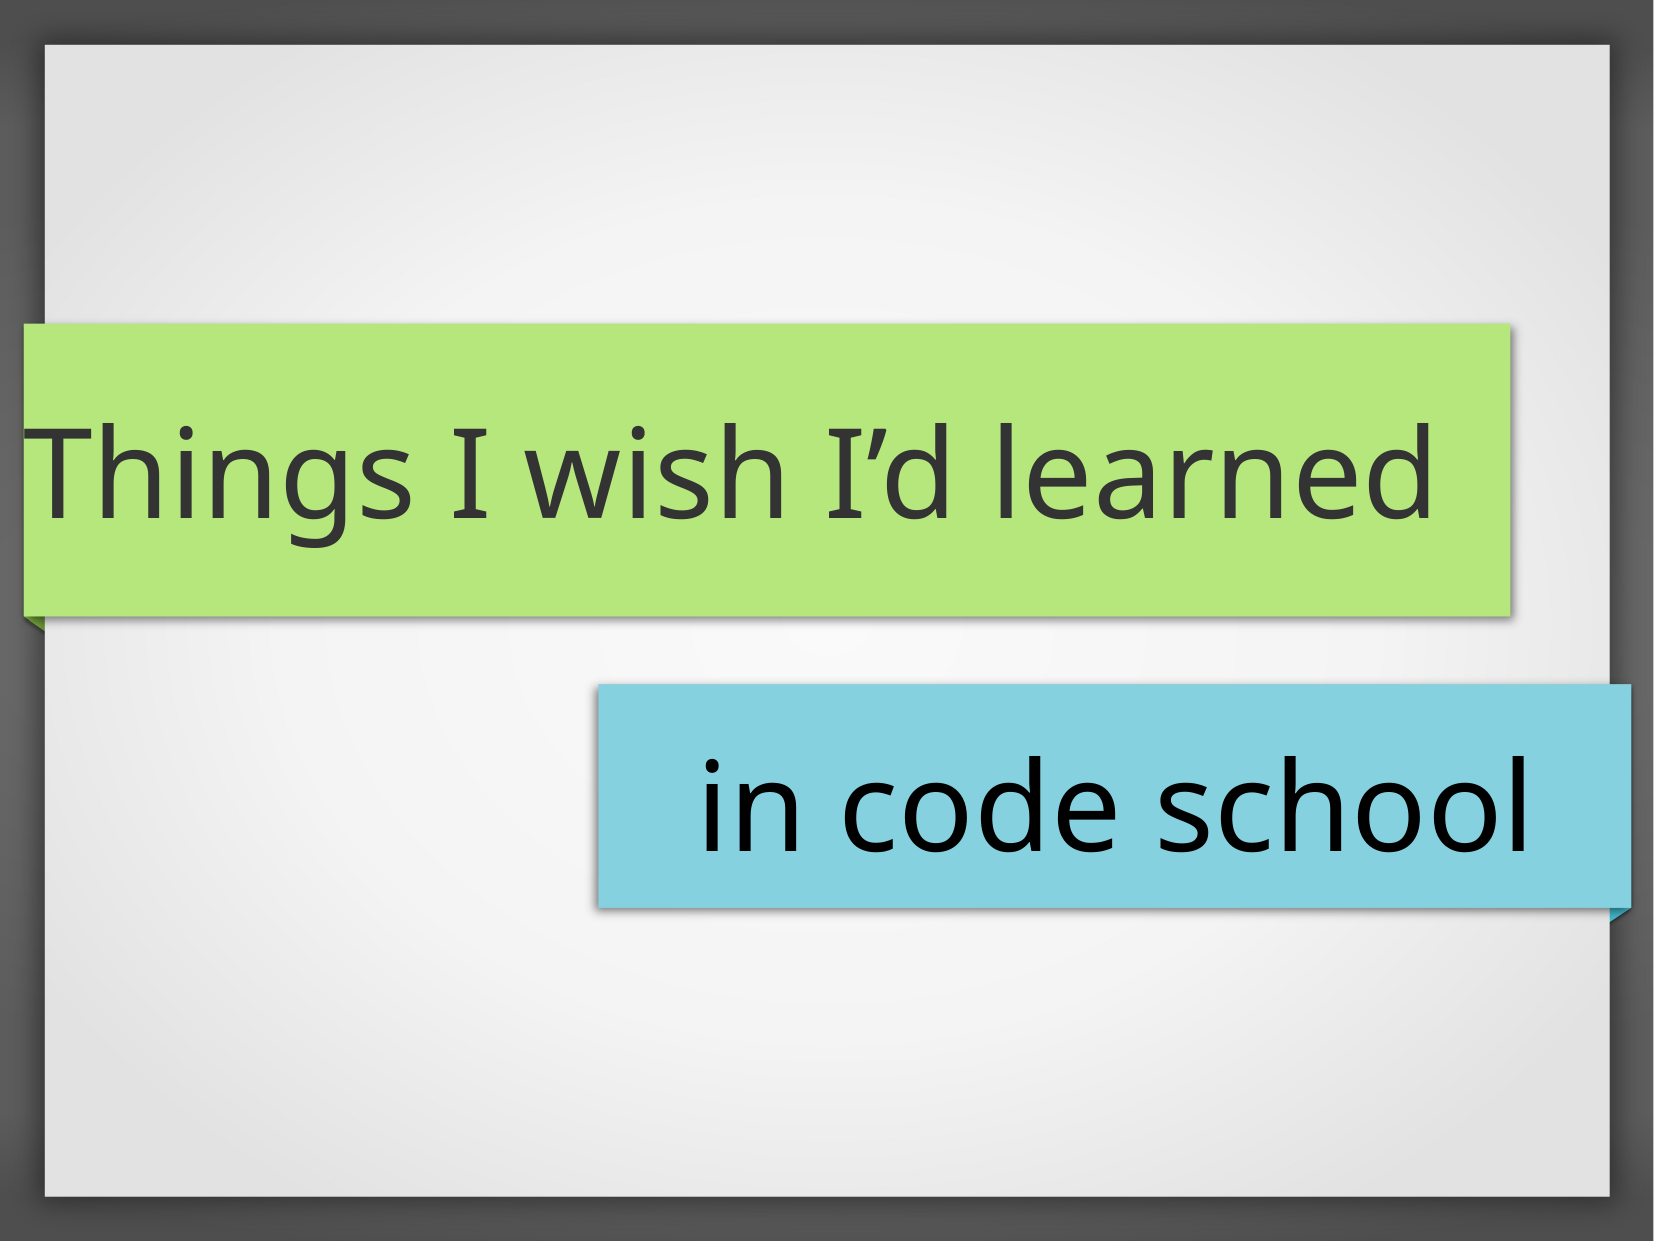

# Things I wish I’d learned
in code school